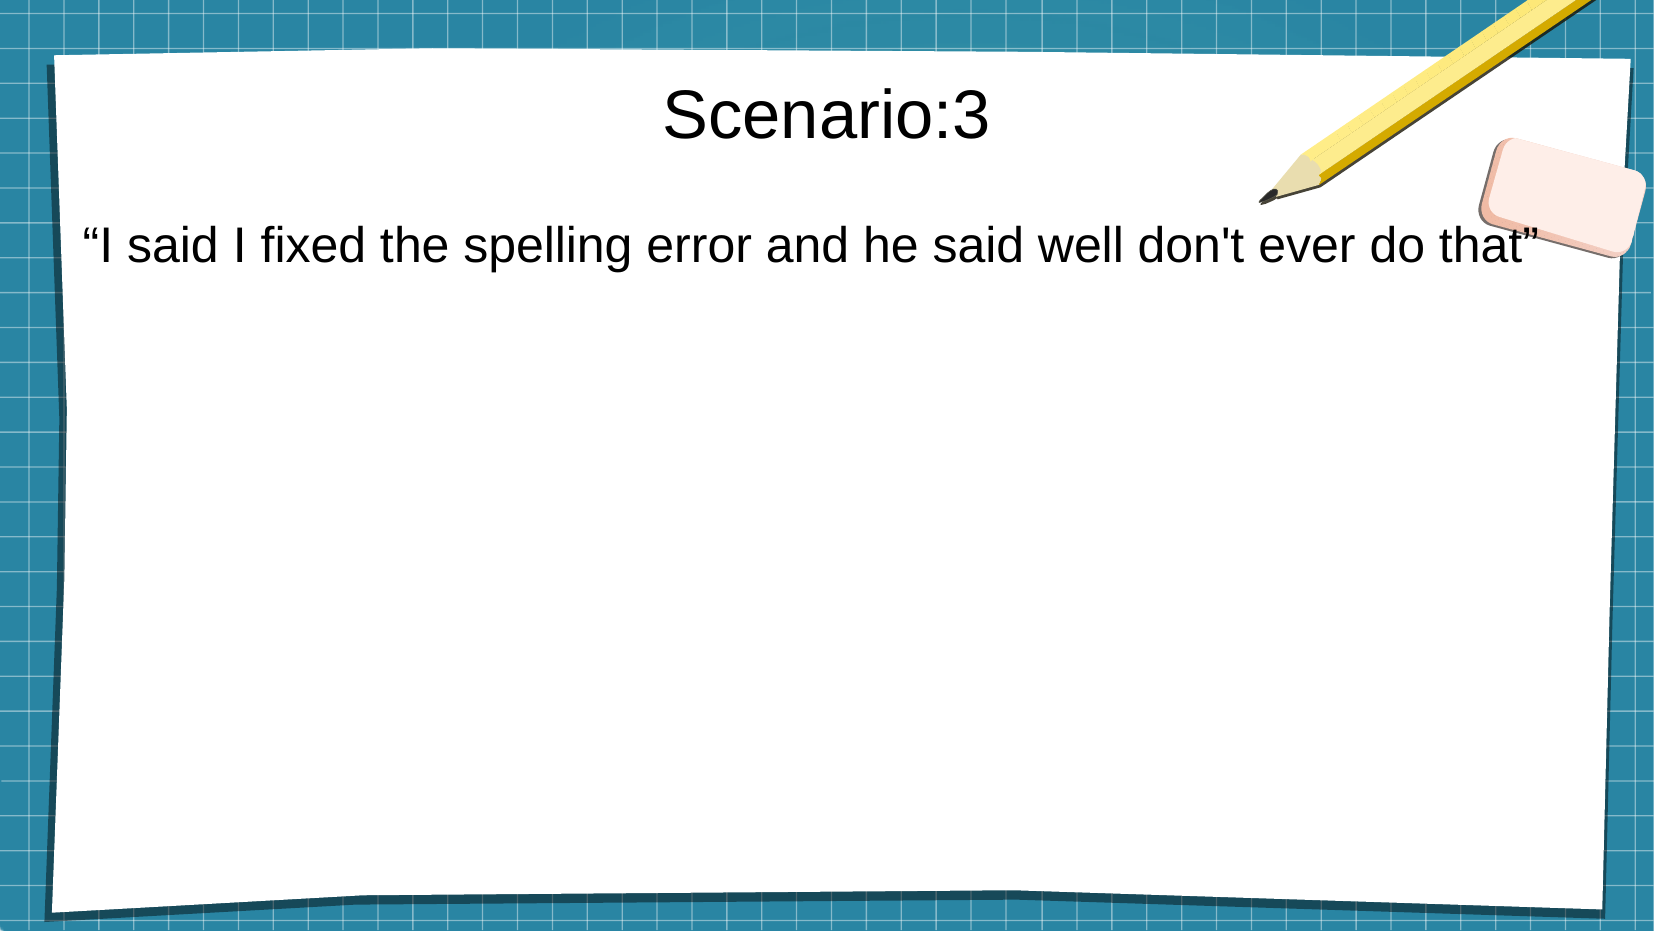

# Scenario:3
“I said I fixed the spelling error and he said well don't ever do that”